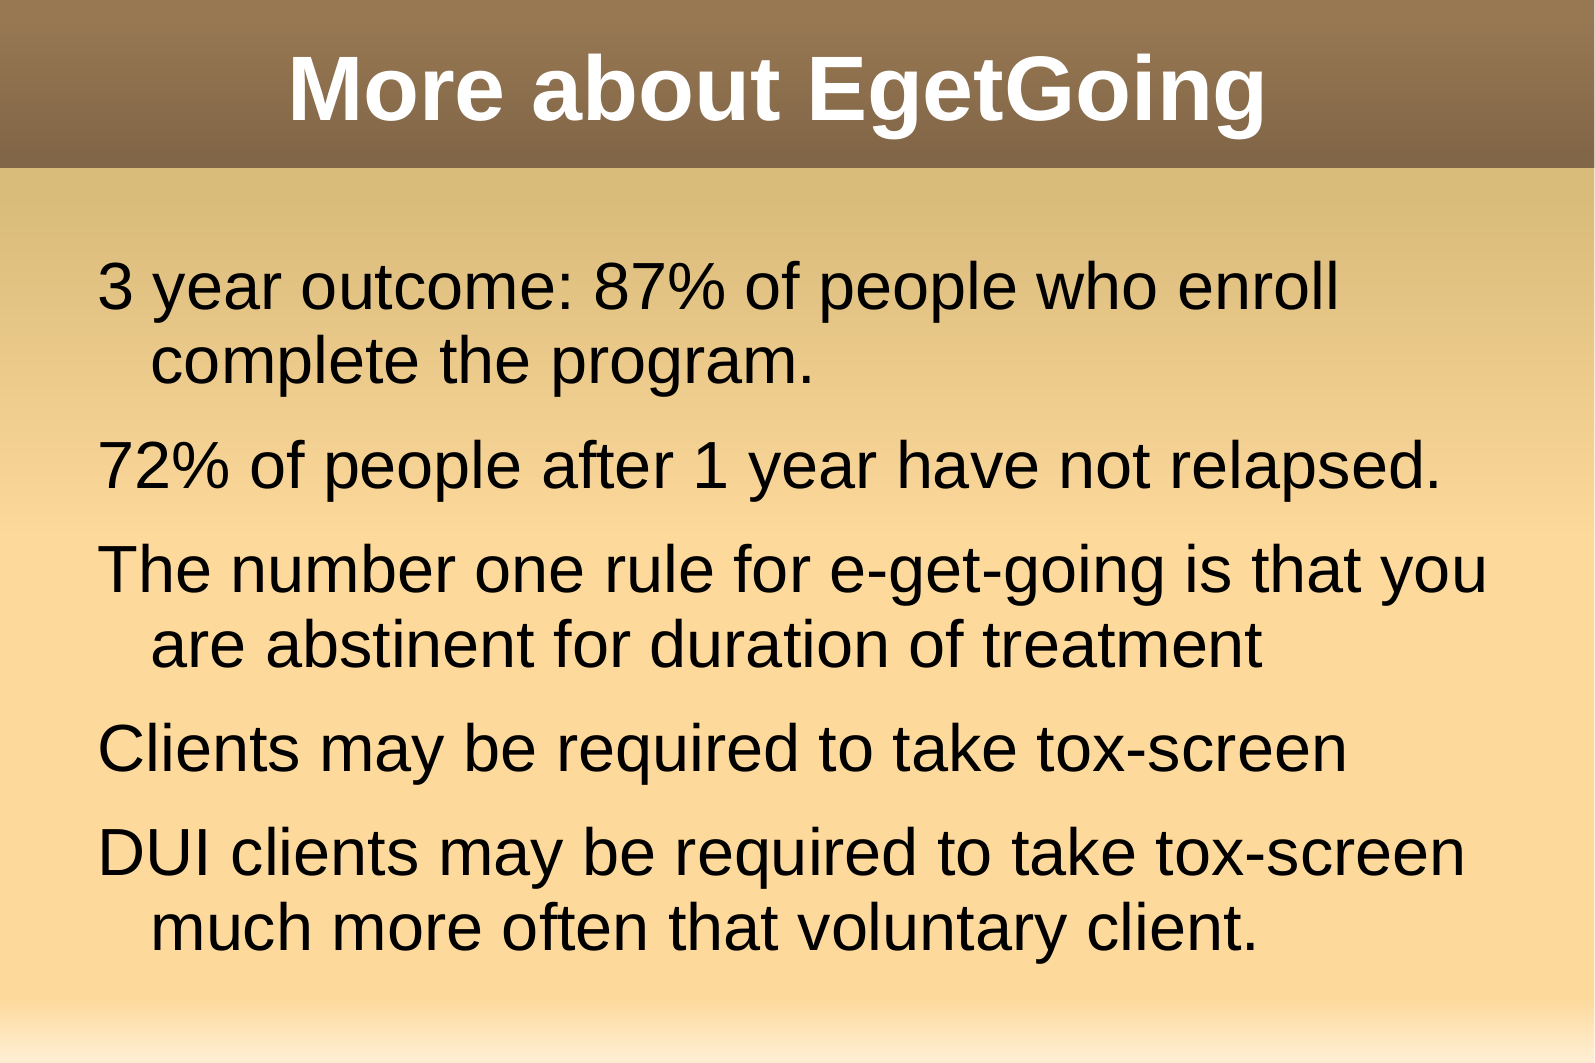

# More about EgetGoing
3 year outcome: 87% of people who enroll complete the program.
72% of people after 1 year have not relapsed.
The number one rule for e-get-going is that you are abstinent for duration of treatment
Clients may be required to take tox-screen
DUI clients may be required to take tox-screen much more often that voluntary client.